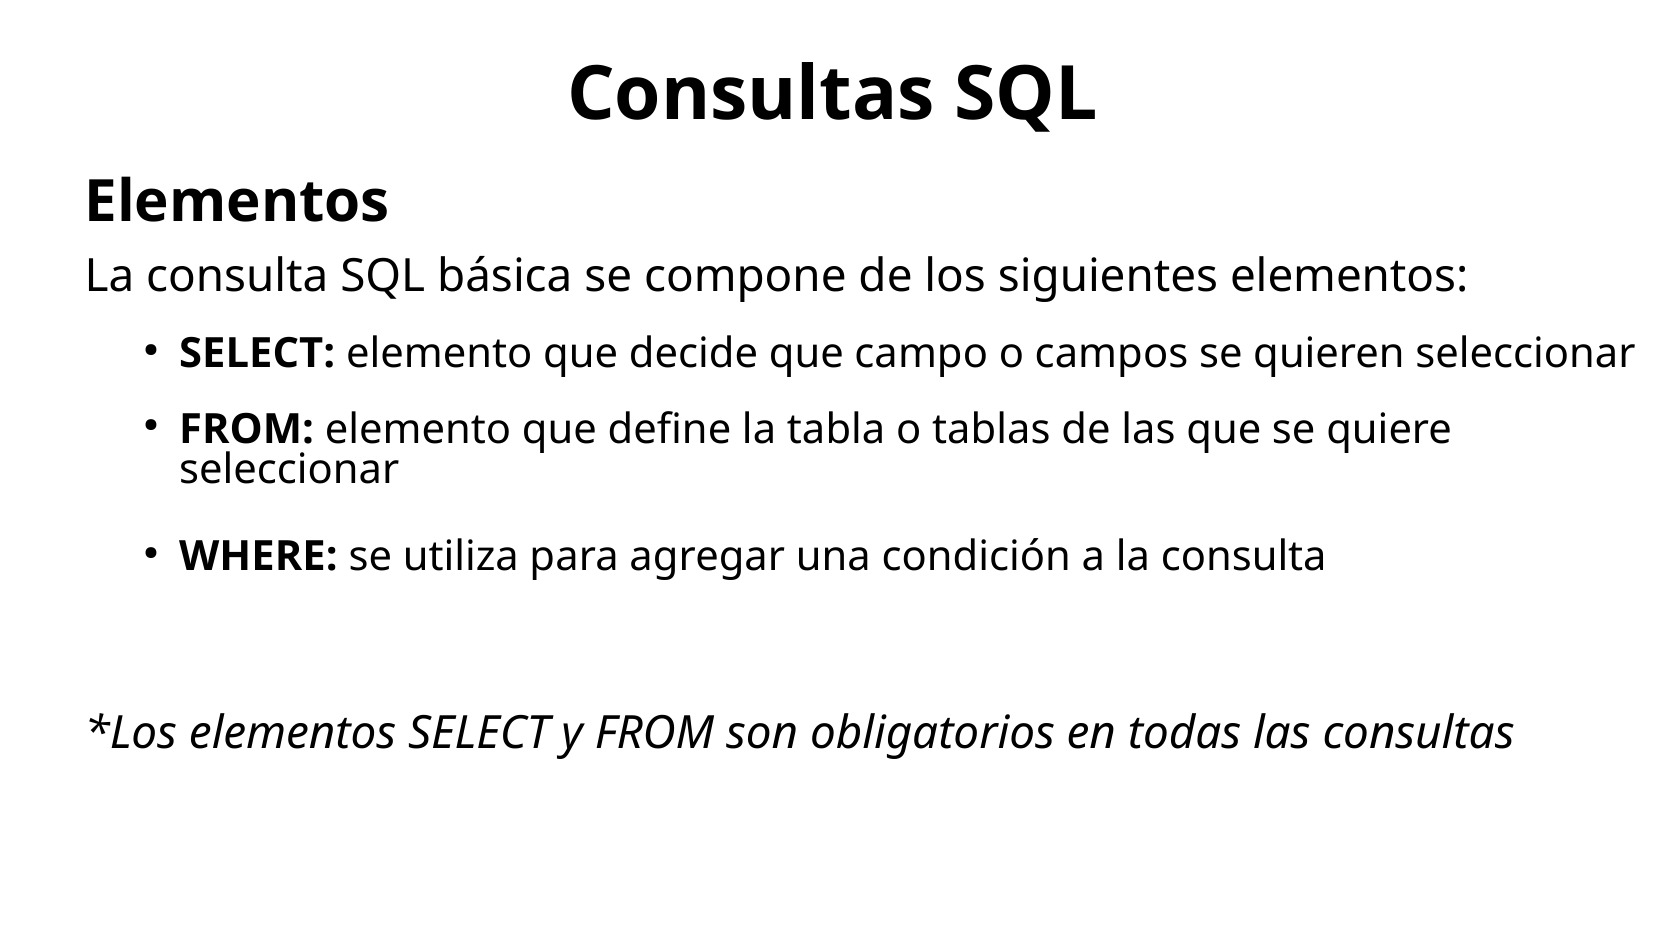

Consultas SQL
# Elementos
La consulta SQL básica se compone de los siguientes elementos:
SELECT: elemento que decide que campo o campos se quieren seleccionar
FROM: elemento que define la tabla o tablas de las que se quiere seleccionar
WHERE: se utiliza para agregar una condición a la consulta
*Los elementos SELECT y FROM son obligatorios en todas las consultas